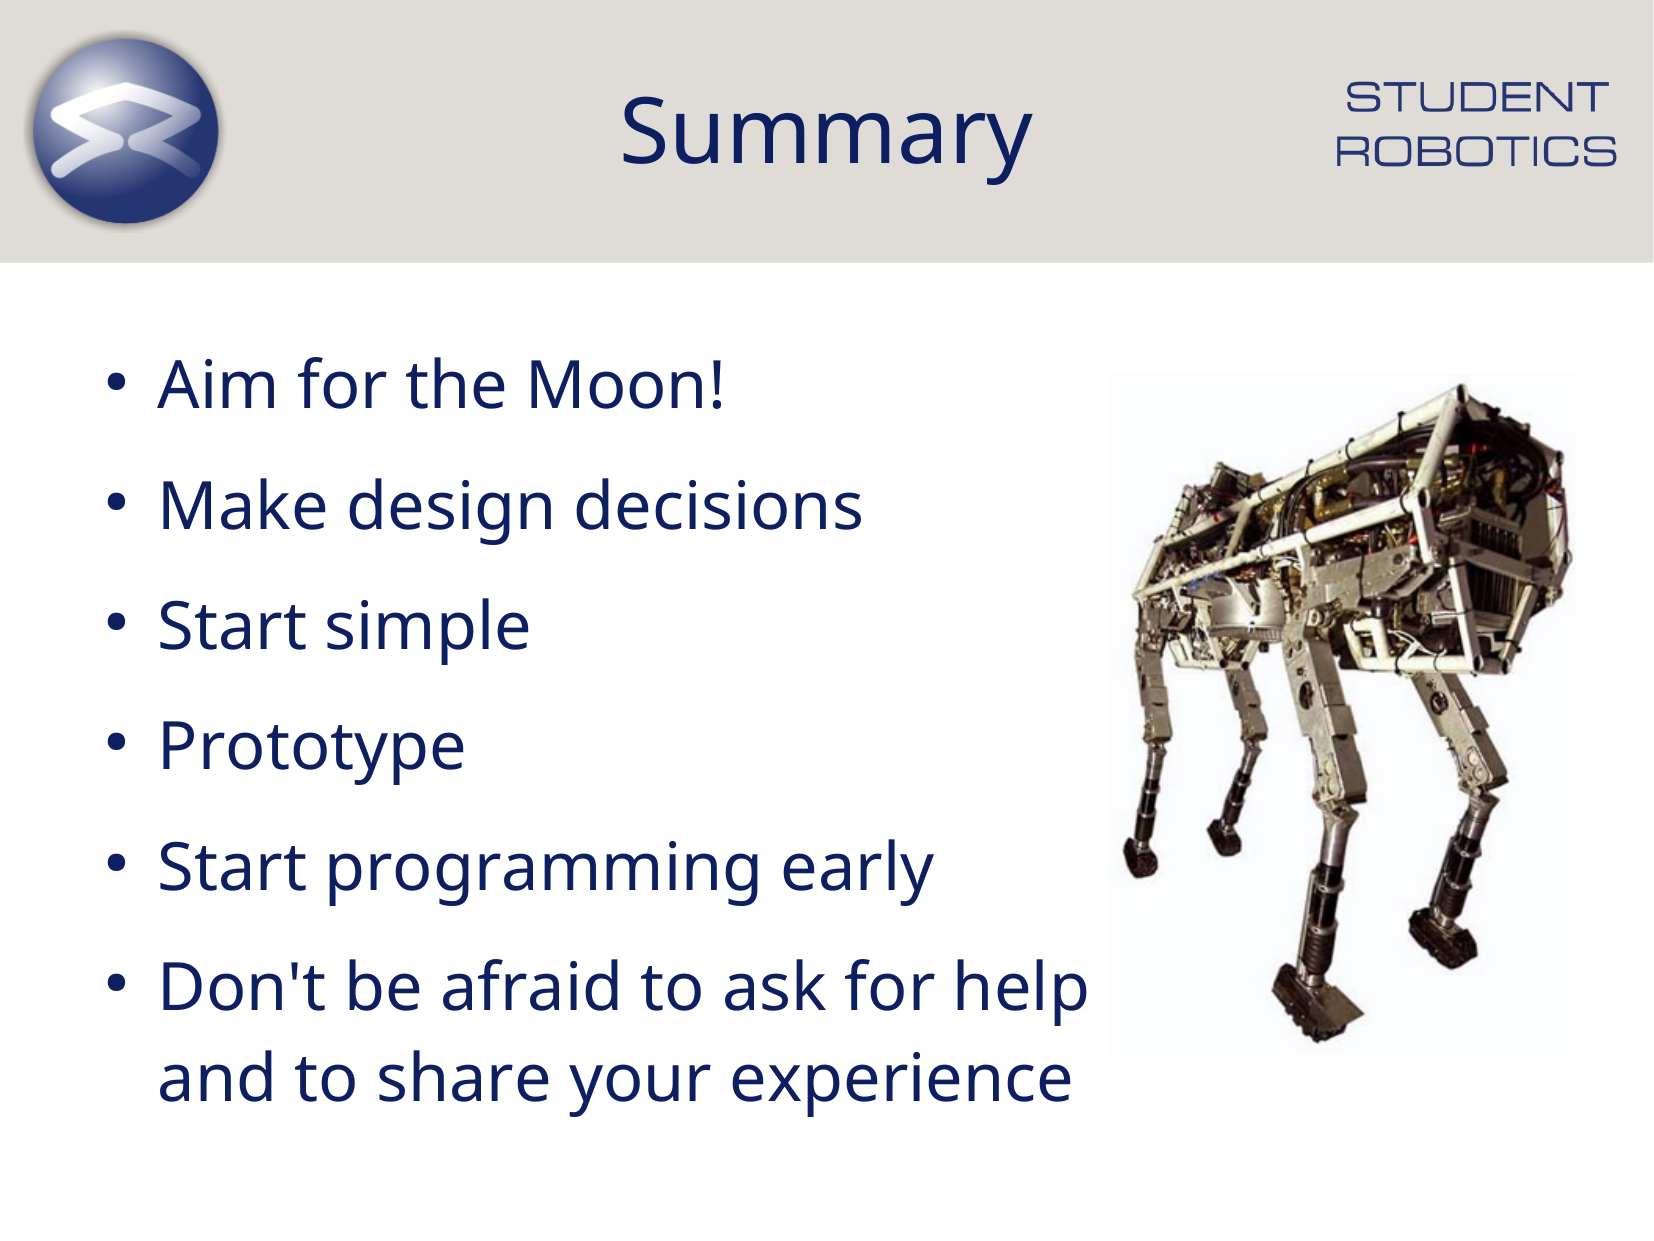

# Summary
Aim for the Moon!
Make design decisions
Start simple
Prototype
Start programming early
Don't be afraid to ask for help and to share your experience